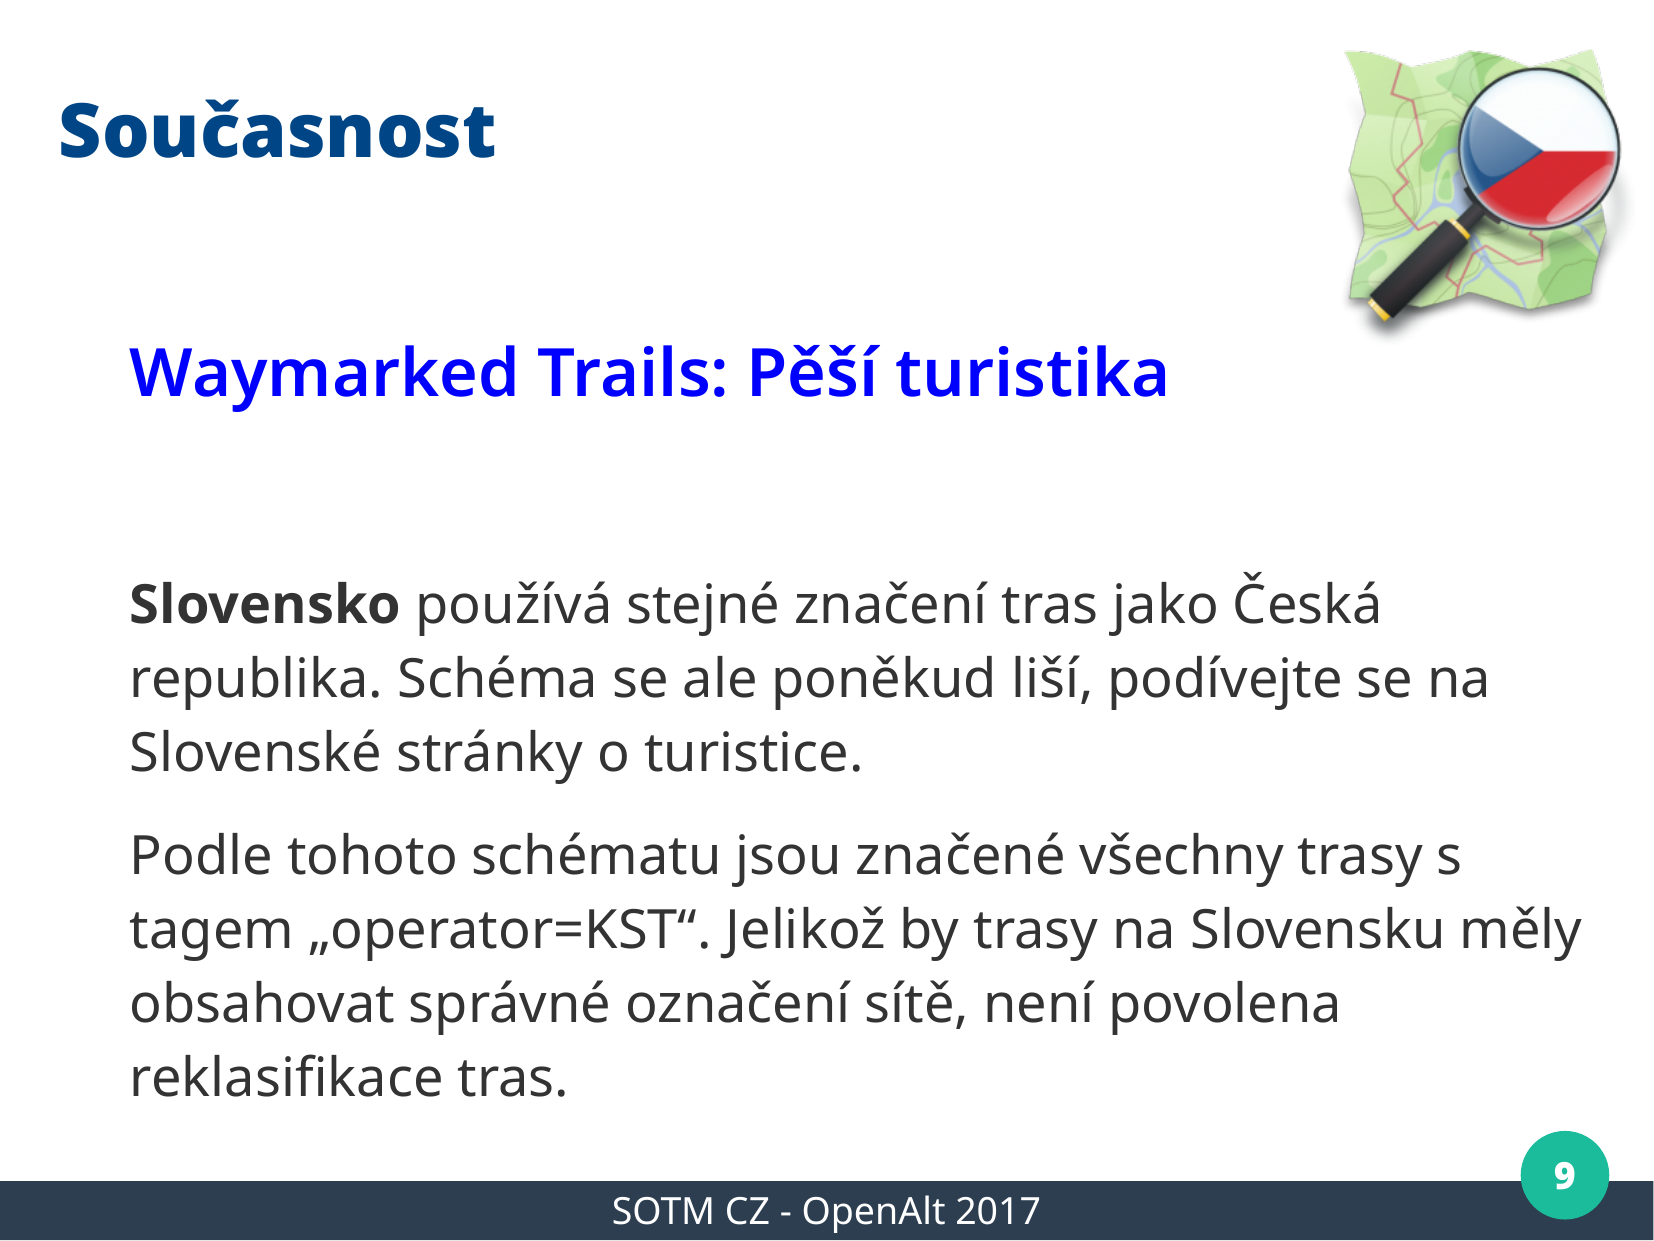

# Současnost
Waymarked Trails: Pěší turistika
Slovensko používá stejné značení tras jako Česká republika. Schéma se ale poněkud liší, podívejte se na Slovenské stránky o turistice.
Podle tohoto schématu jsou značené všechny trasy s tagem „operator=KST“. Jelikož by trasy na Slovensku měly obsahovat správné označení sítě, není povolena reklasifikace tras.
9
SOTM CZ - OpenAlt 2017